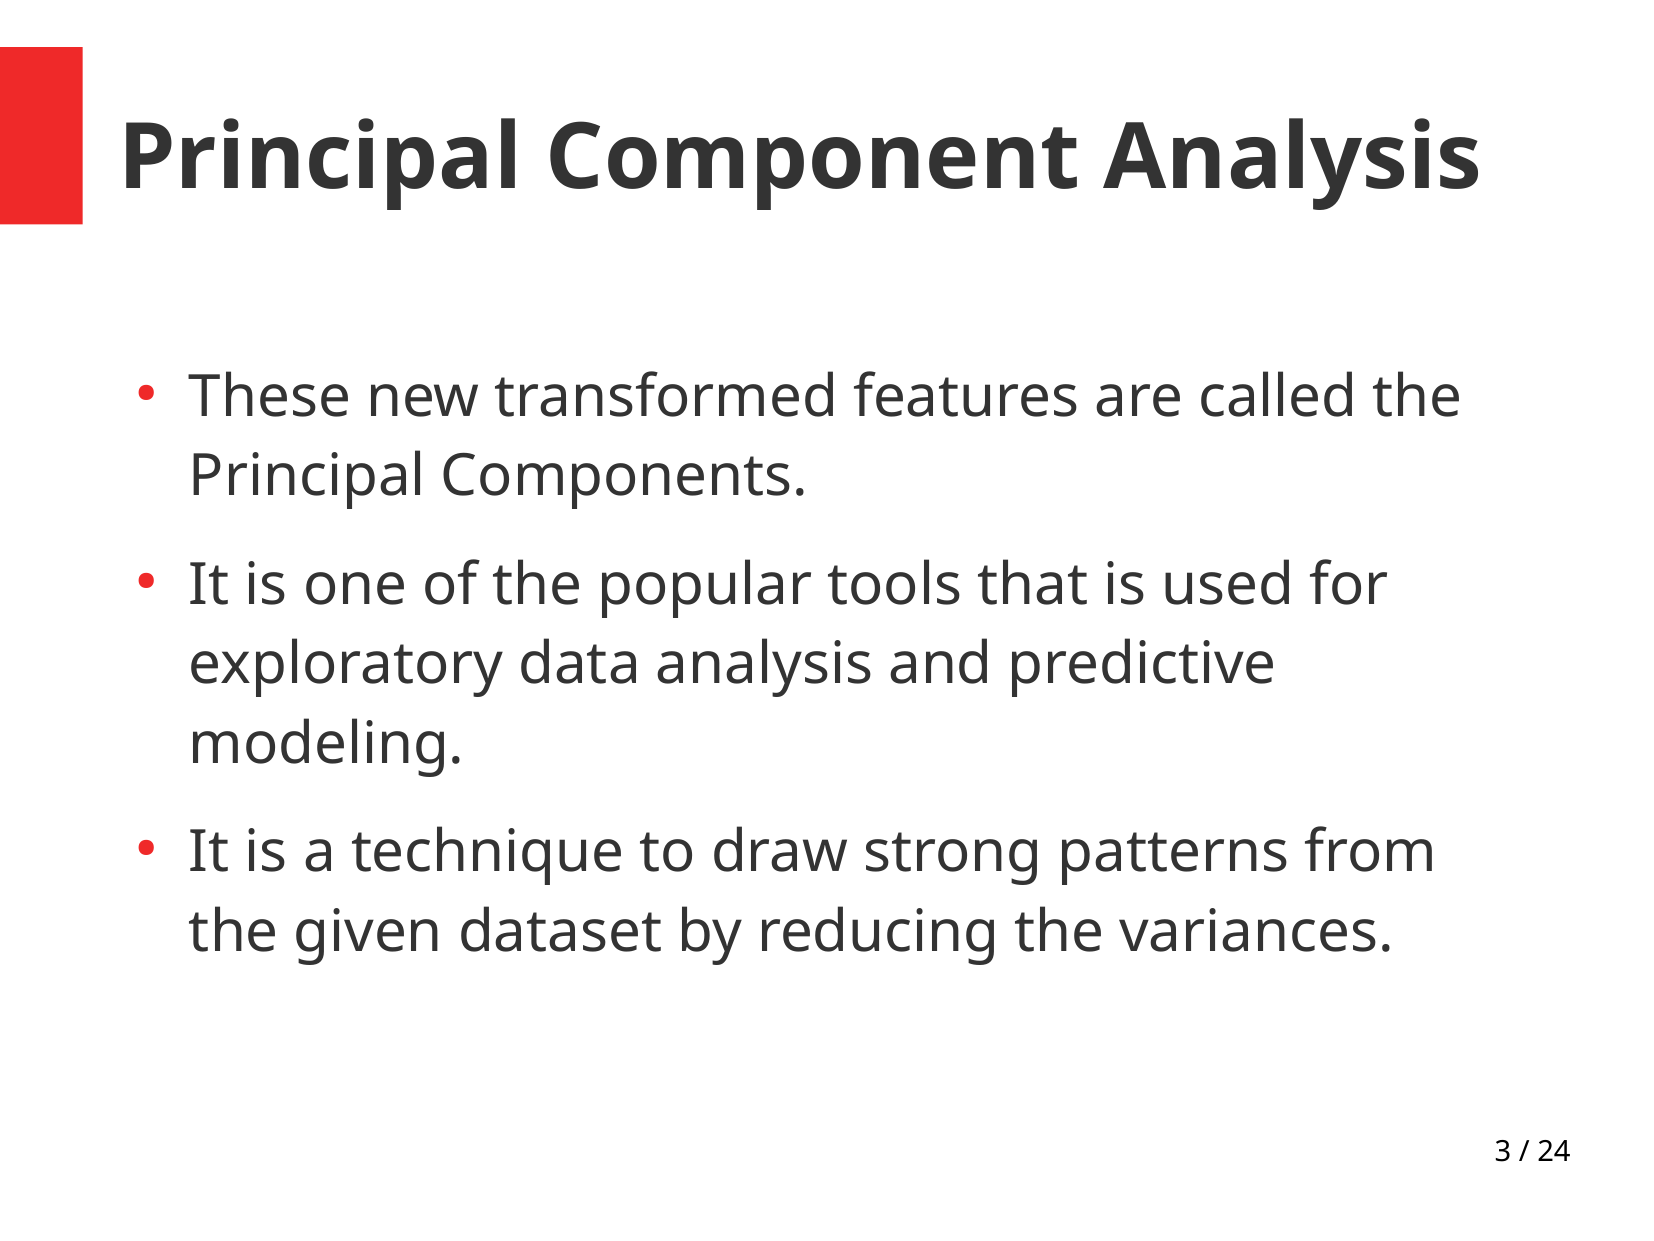

# Principal Component Analysis
These new transformed features are called the Principal Components.
It is one of the popular tools that is used for exploratory data analysis and predictive modeling.
It is a technique to draw strong patterns from the given dataset by reducing the variances.
3